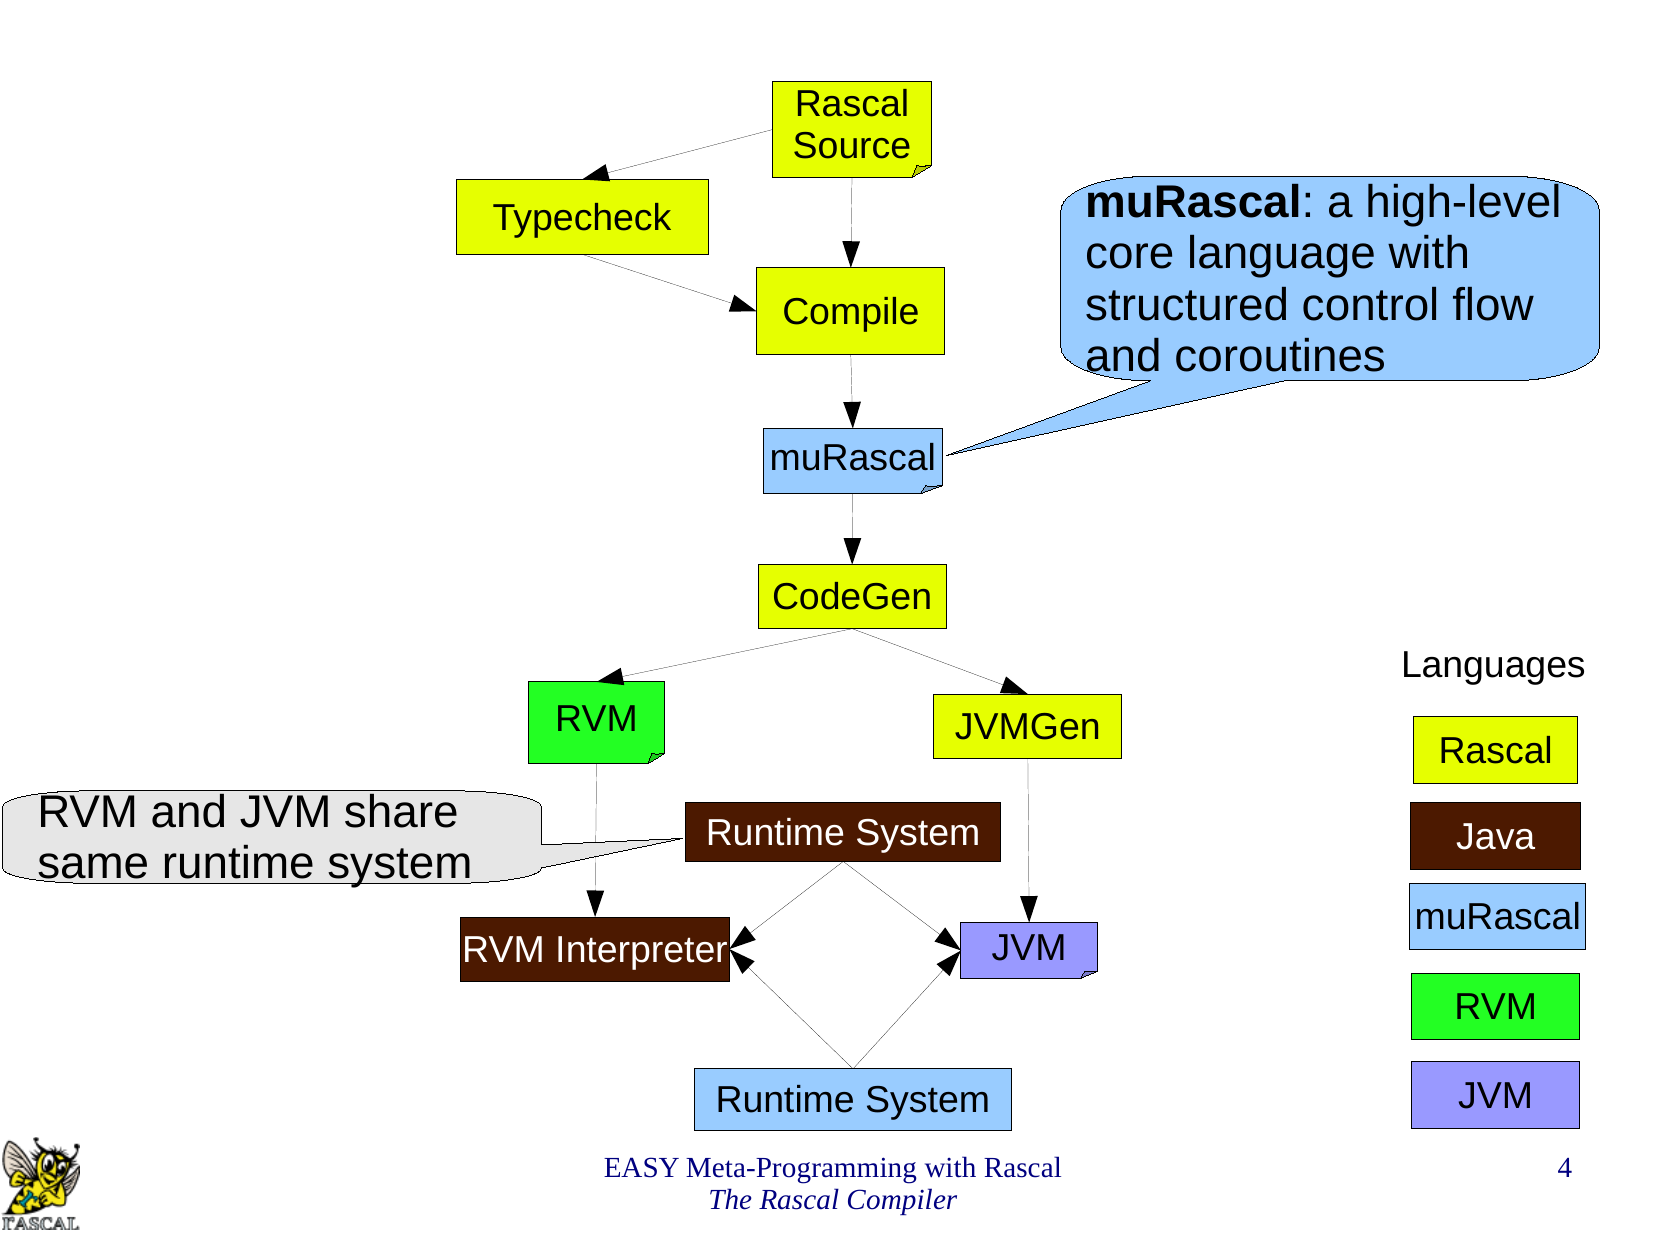

Rascal
Source
Typecheck
Compile
muRascal
CodeGen
RVM
JVMGen
Runtime System
RVM Interpreter
JVM
Runtime System
muRascal: a high-level
core language with
structured control flow
and coroutines
Languages
Rascal
Java
muRascal
RVM
JVM
RVM and JVM share
same runtime system
4